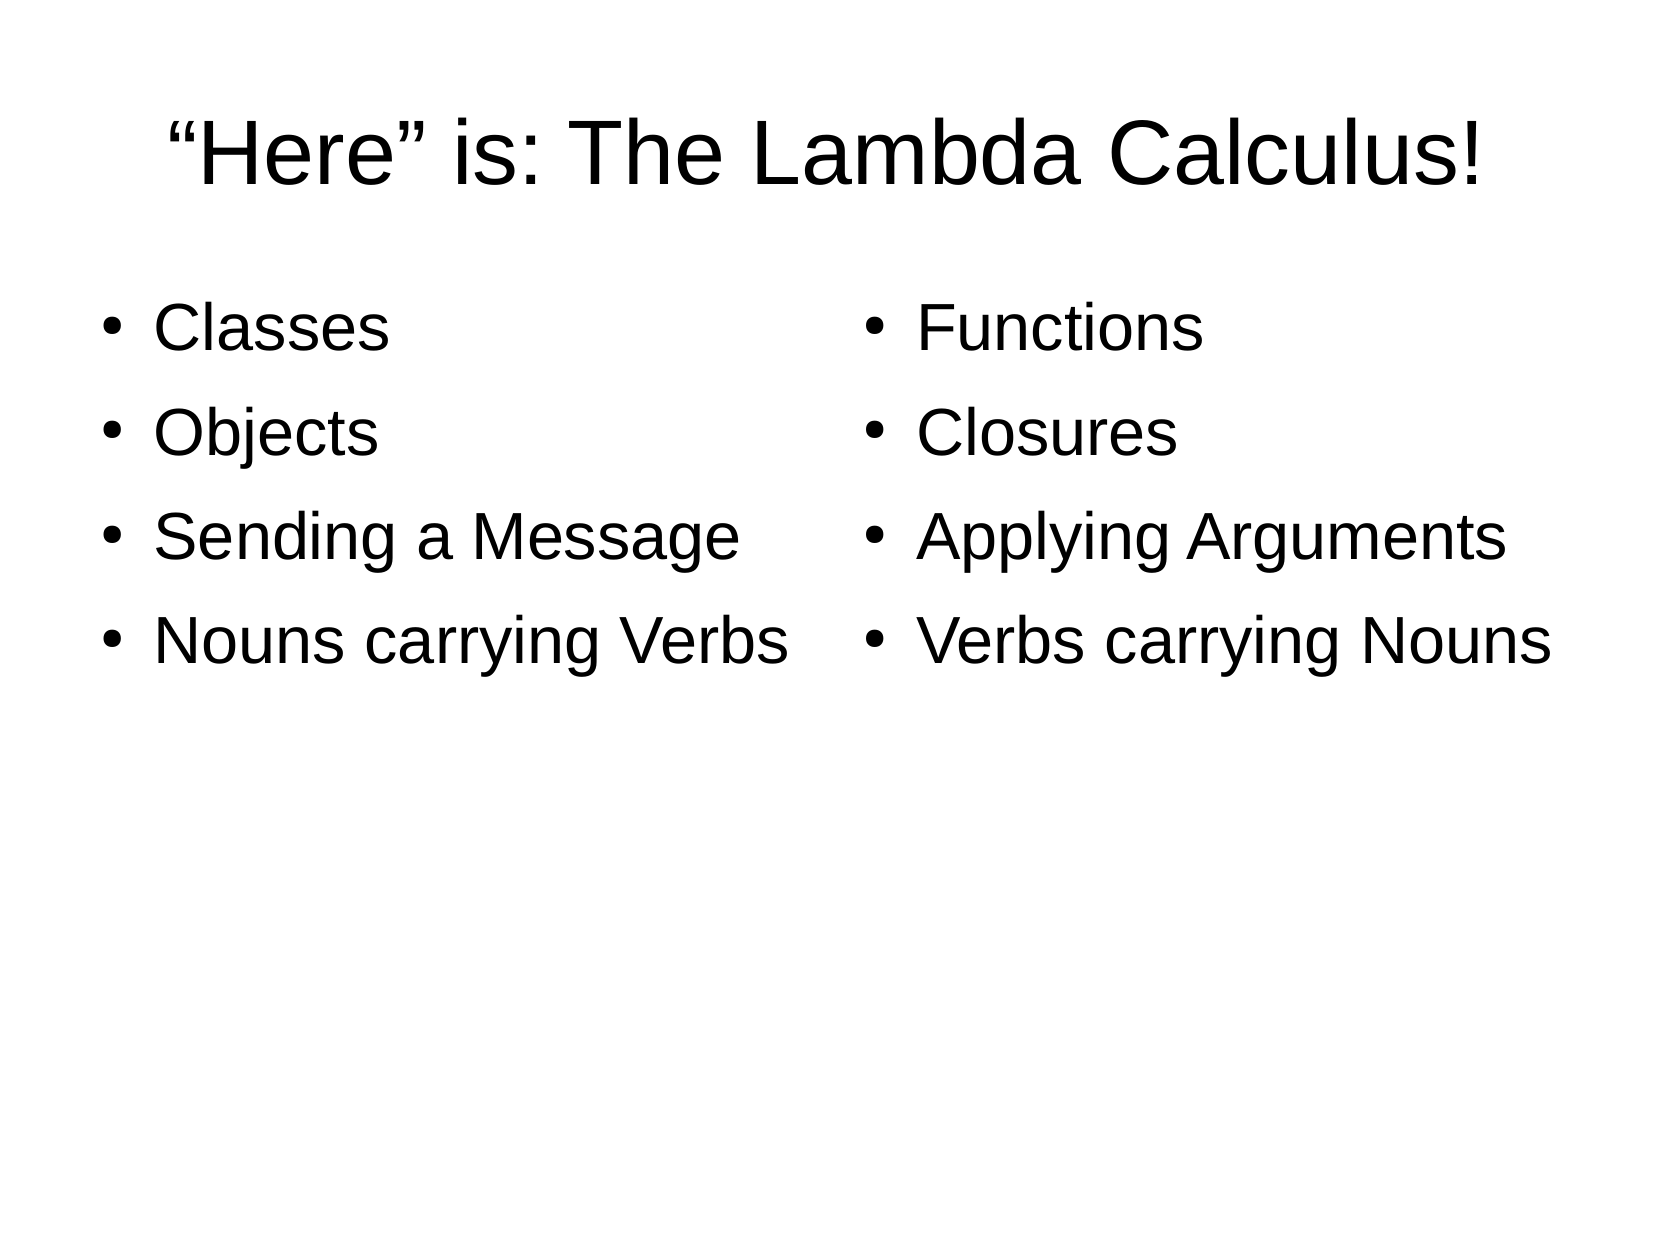

# “Here” is: The Lambda Calculus!
Classes
Objects
Sending a Message
Nouns carrying Verbs
Functions
Closures
Applying Arguments
Verbs carrying Nouns